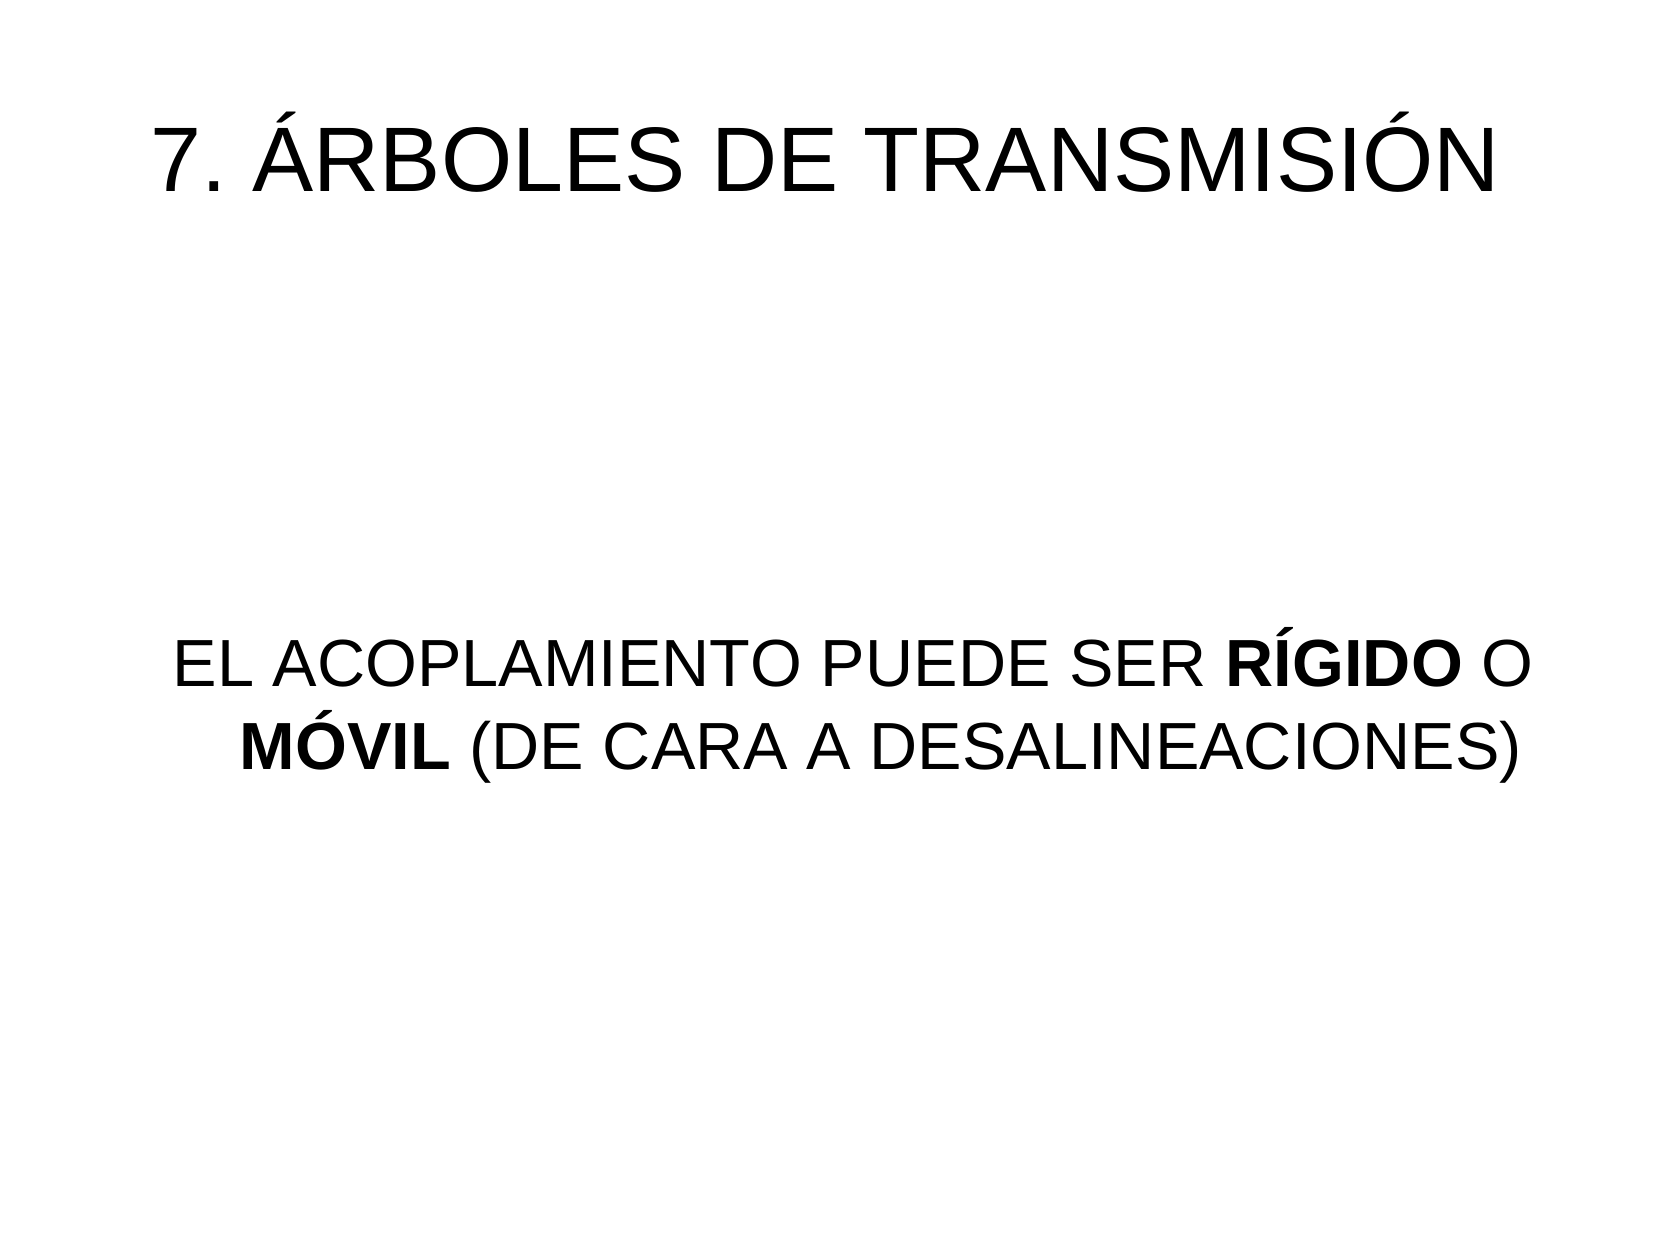

# 7. ÁRBOLES DE TRANSMISIÓN
EL ACOPLAMIENTO PUEDE SER RÍGIDO O MÓVIL (DE CARA A DESALINEACIONES)